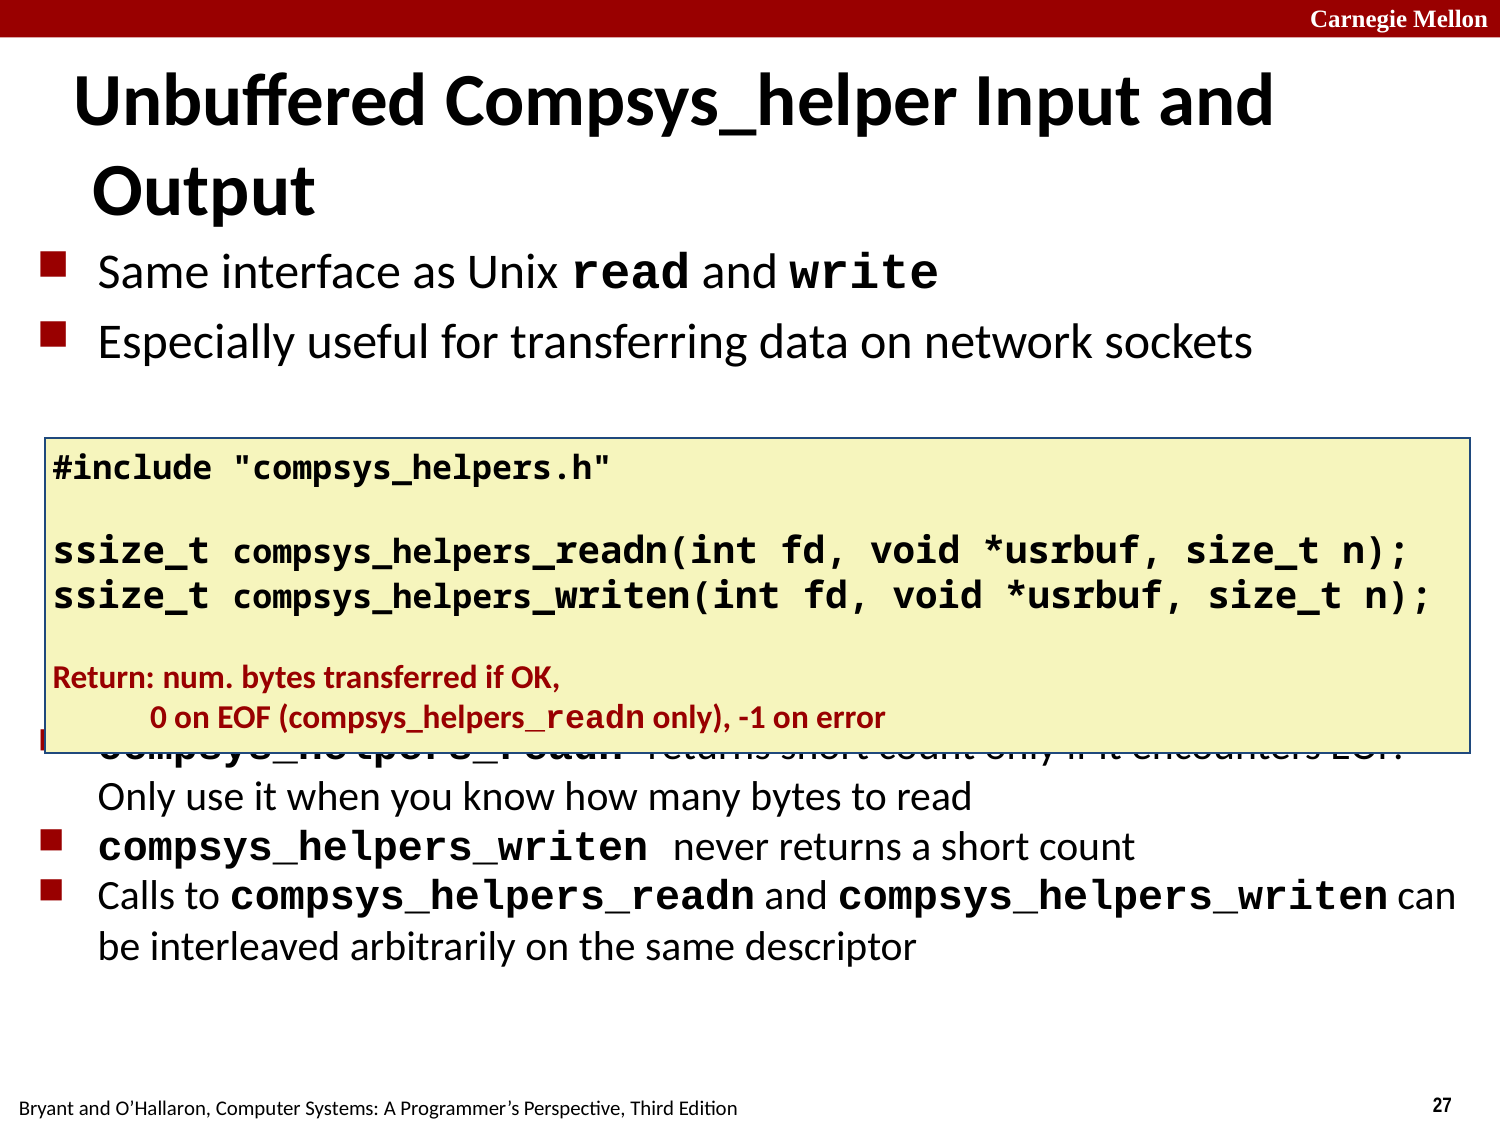

Unbuffered Compsys_helper Input and Output
Same interface as Unix read and write
Especially useful for transferring data on network sockets
compsys_helpers_readn returns short count only if it encounters EOF. Only use it when you know how many bytes to read
compsys_helpers_writen never returns a short count
Calls to compsys_helpers_readn and compsys_helpers_writen can be interleaved arbitrarily on the same descriptor
#include "compsys_helpers.h"
ssize_t compsys_helpers_readn(int fd, void *usrbuf, size_t n);
ssize_t compsys_helpers_writen(int fd, void *usrbuf, size_t n);
Return: num. bytes transferred if OK,
 0 on EOF (compsys_helpers_readn only), -1 on error